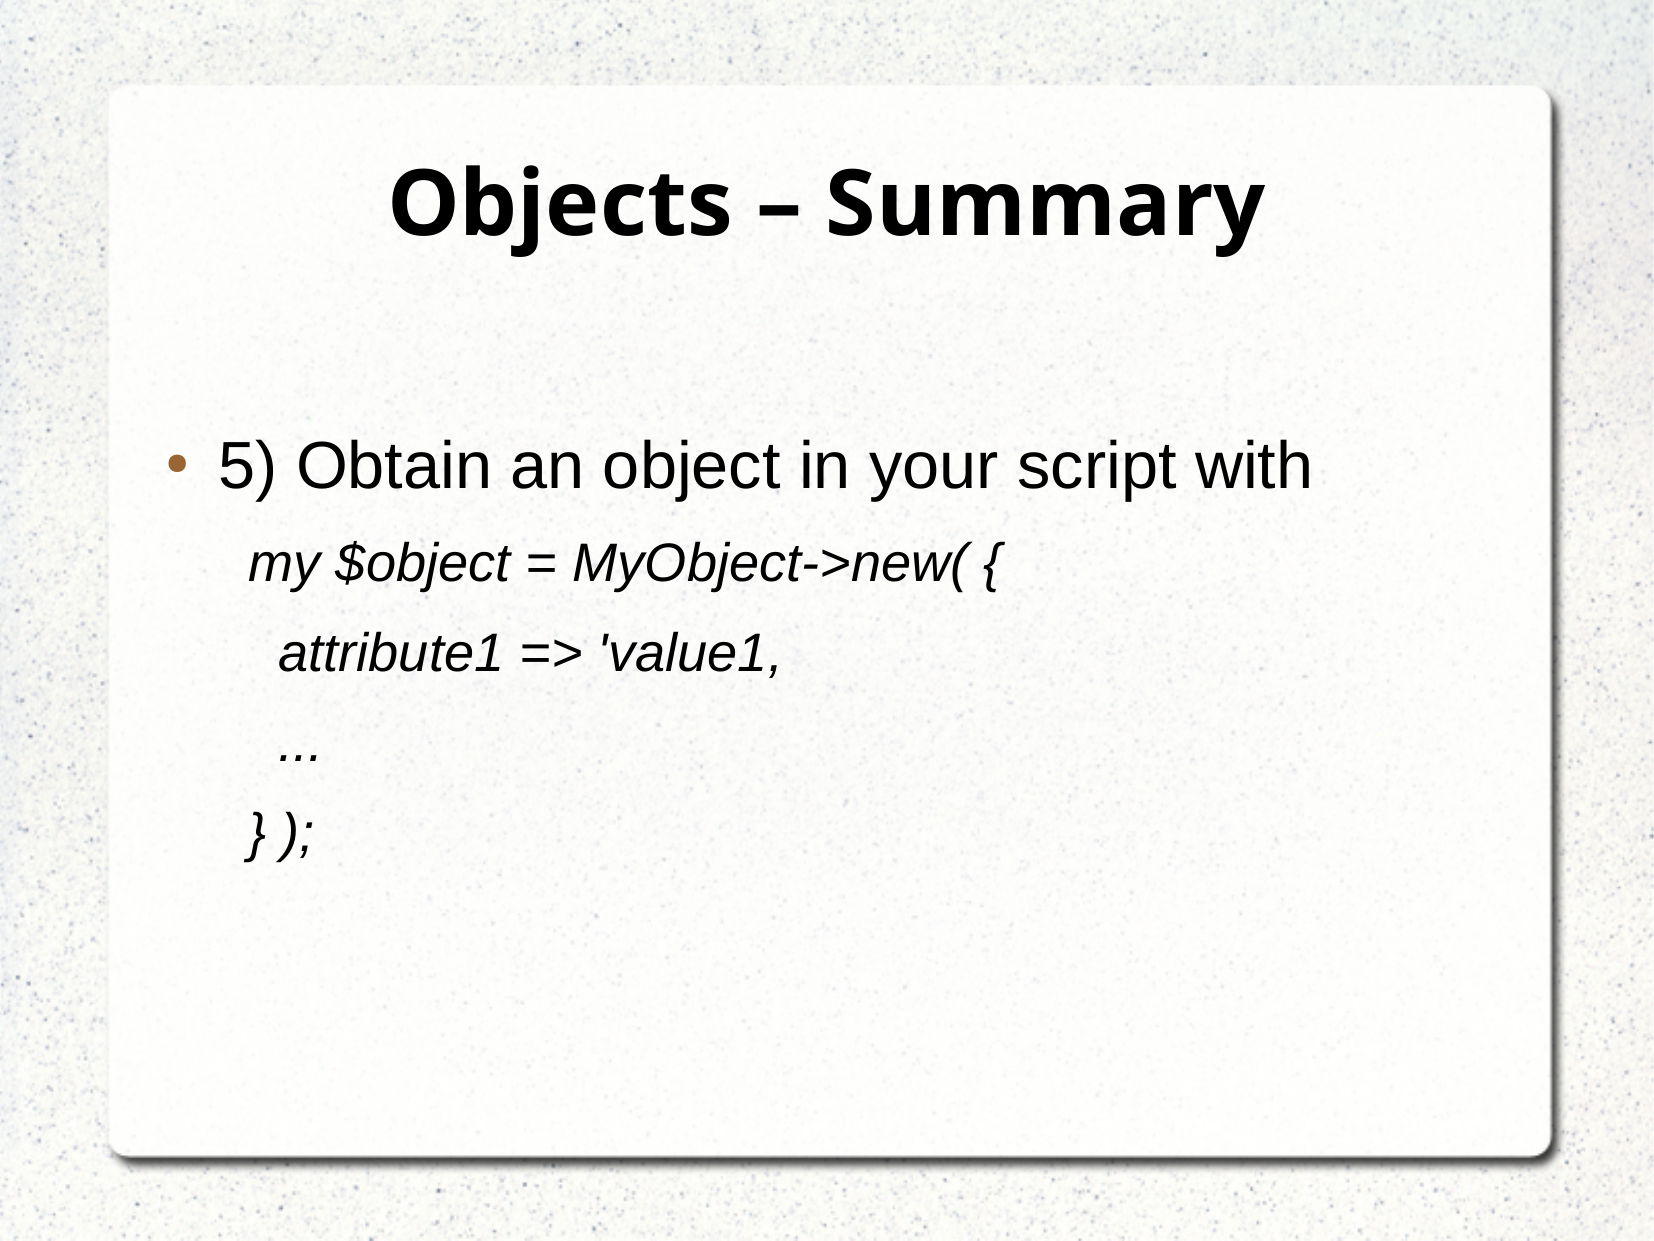

# Objects – Summary
5) Obtain an object in your script with
 my $object = MyObject->new( {
 attribute1 => 'value1,
 ...
 } );